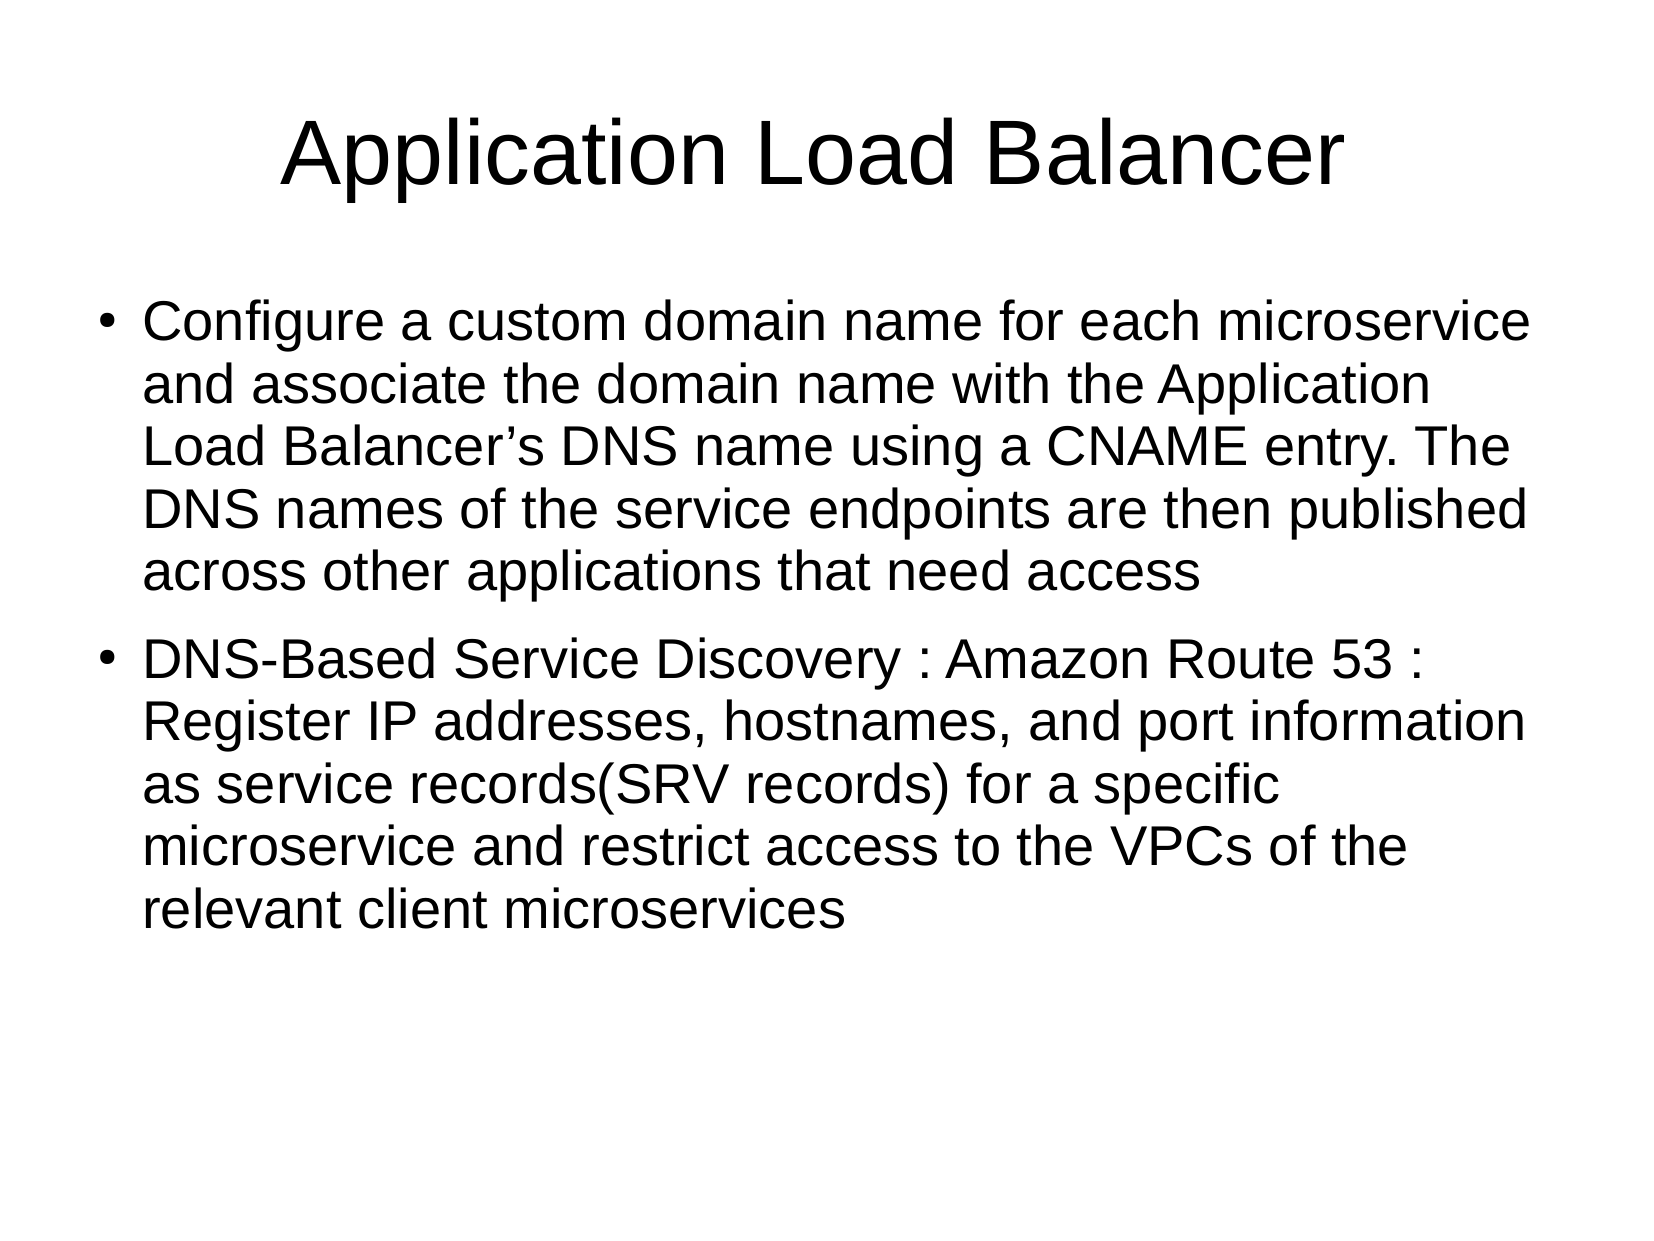

# Application Load Balancer
Configure a custom domain name for each microservice and associate the domain name with the Application Load Balancer’s DNS name using a CNAME entry. The DNS names of the service endpoints are then published across other applications that need access
DNS-Based Service Discovery : Amazon Route 53 : Register IP addresses, hostnames, and port information as service records(SRV records) for a specific microservice and restrict access to the VPCs of the relevant client microservices